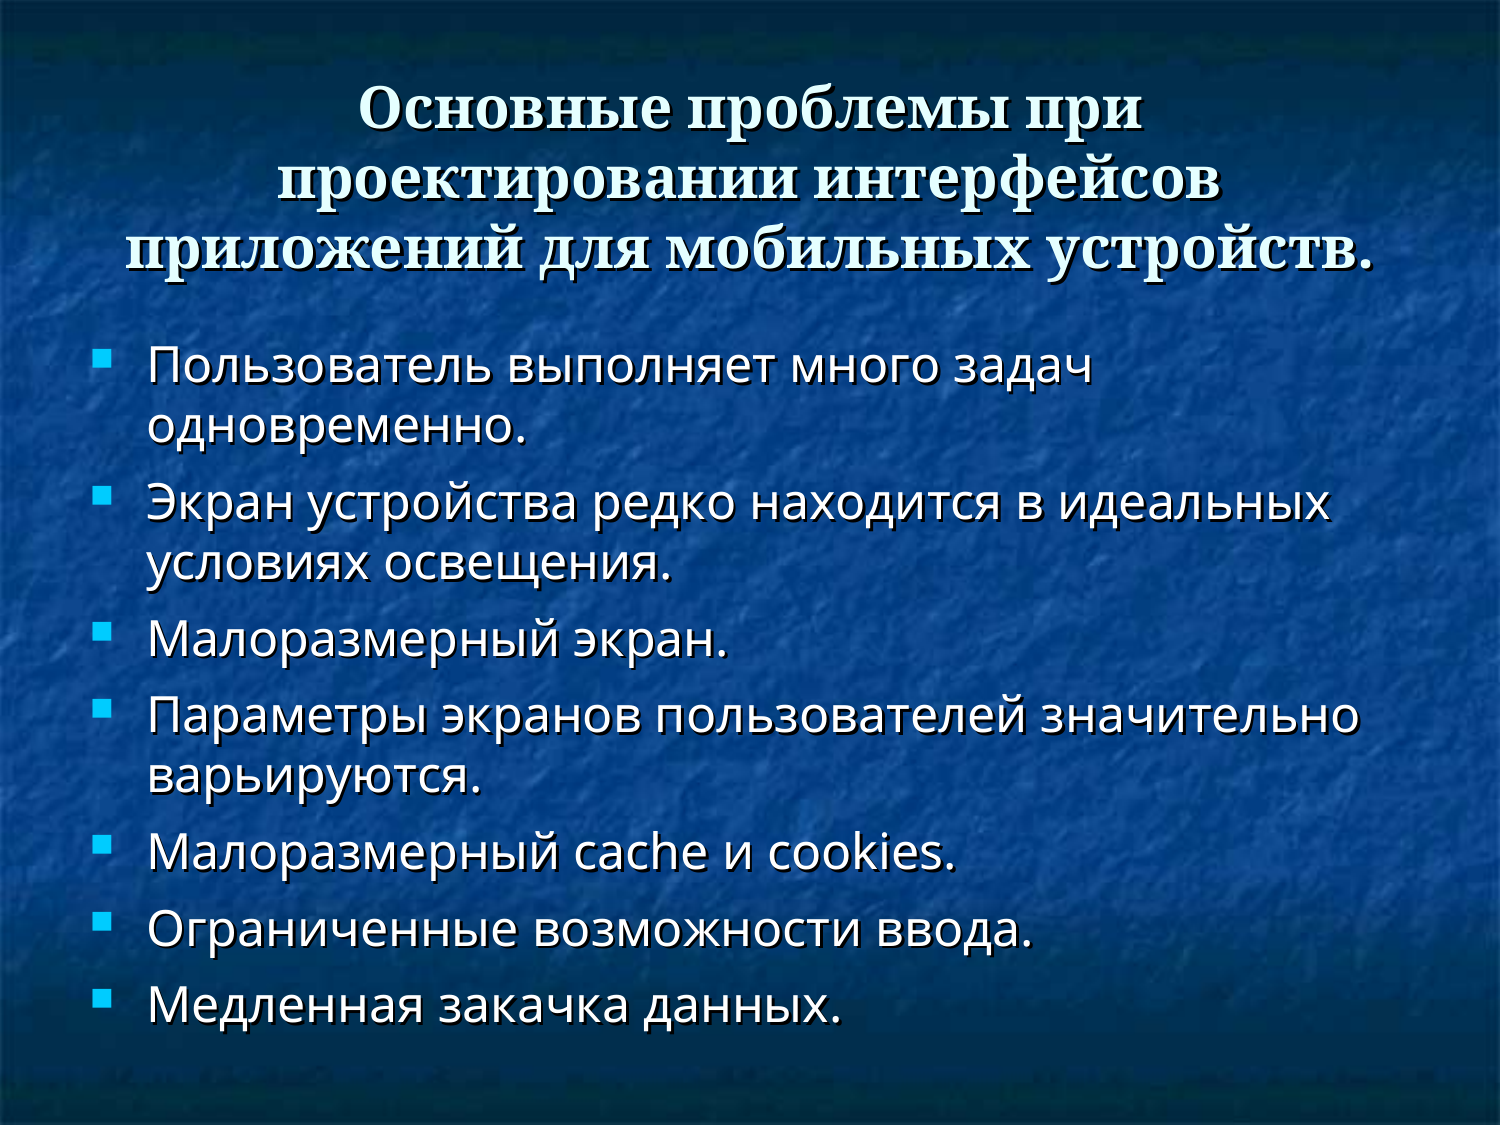

# Основные проблемы при проектировании интерфейсов приложений для мобильных устройств.
Пользователь выполняет много задач одновременно.
Экран устройства редко находится в идеальных условиях освещения.
Малоразмерный экран.
Параметры экранов пользователей значительно варьируются.
Малоразмерный cache и cookies.
Ограниченные возможности ввода.
Медленная закачка данных.